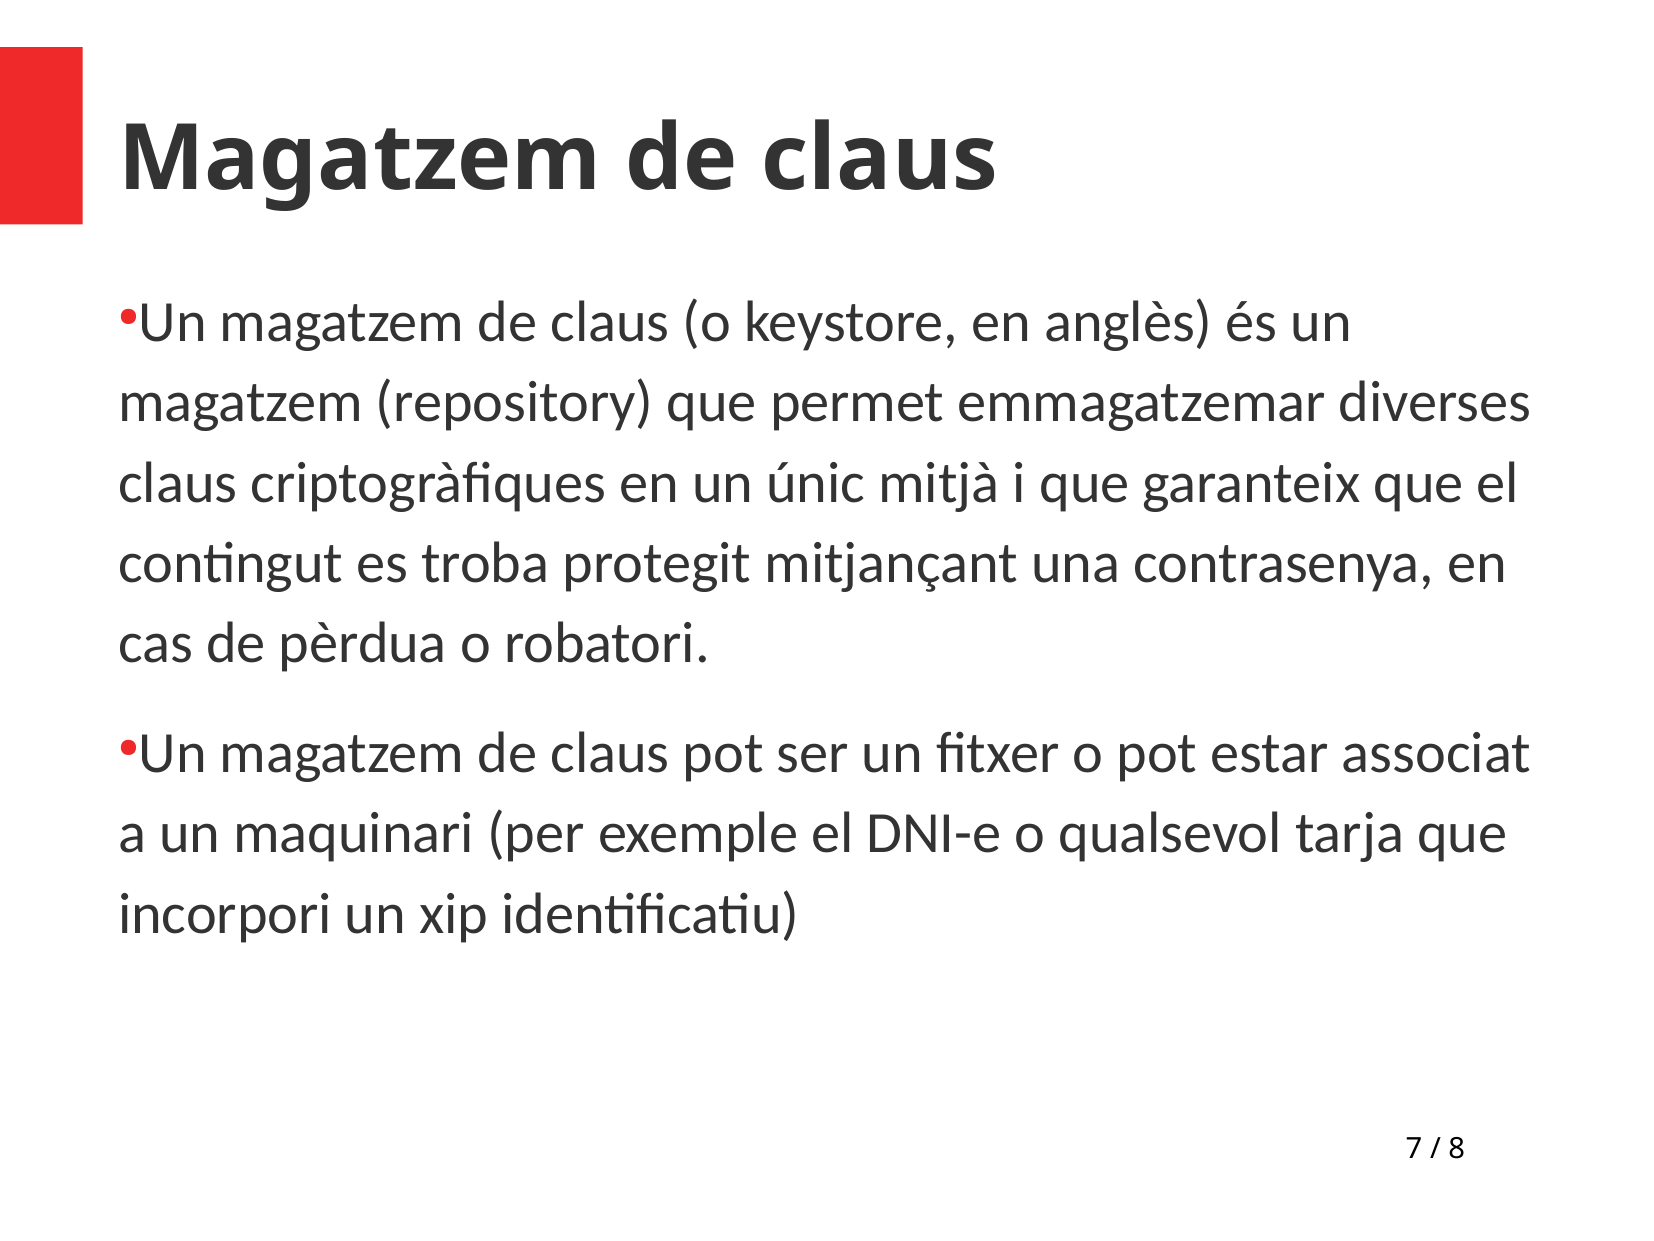

# Magatzem de claus
Un magatzem de claus (o keystore, en anglès) és un magatzem (repository) que permet emmagatzemar diverses claus criptogràfiques en un únic mitjà i que garanteix que el contingut es troba protegit mitjançant una contrasenya, en cas de pèrdua o robatori.
Un magatzem de claus pot ser un fitxer o pot estar associat a un maquinari (per exemple el DNI-e o qualsevol tarja que incorpori un xip identificatiu)